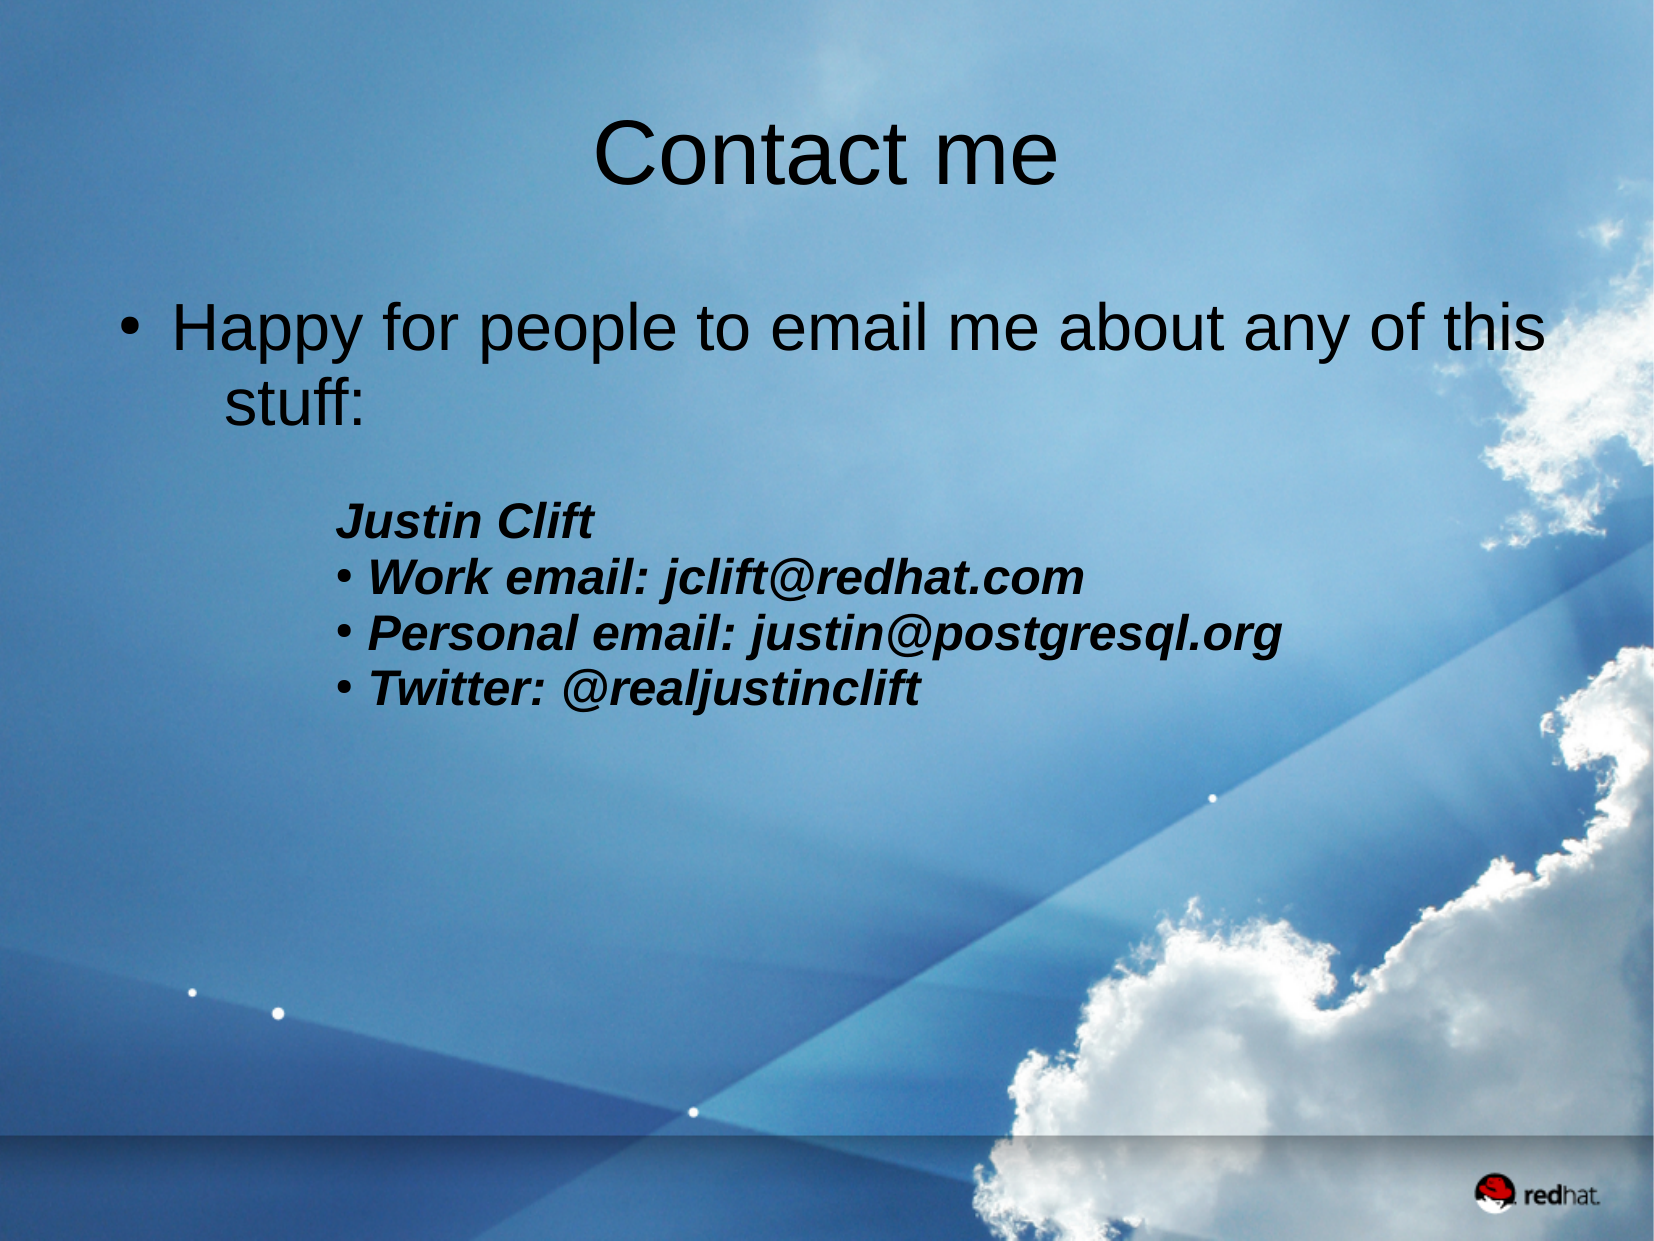

# Contact me
Happy for people to email me about any of this stuff:
Justin Clift
 Work email: jclift@redhat.com
 Personal email: justin@postgresql.org
 Twitter: @realjustinclift